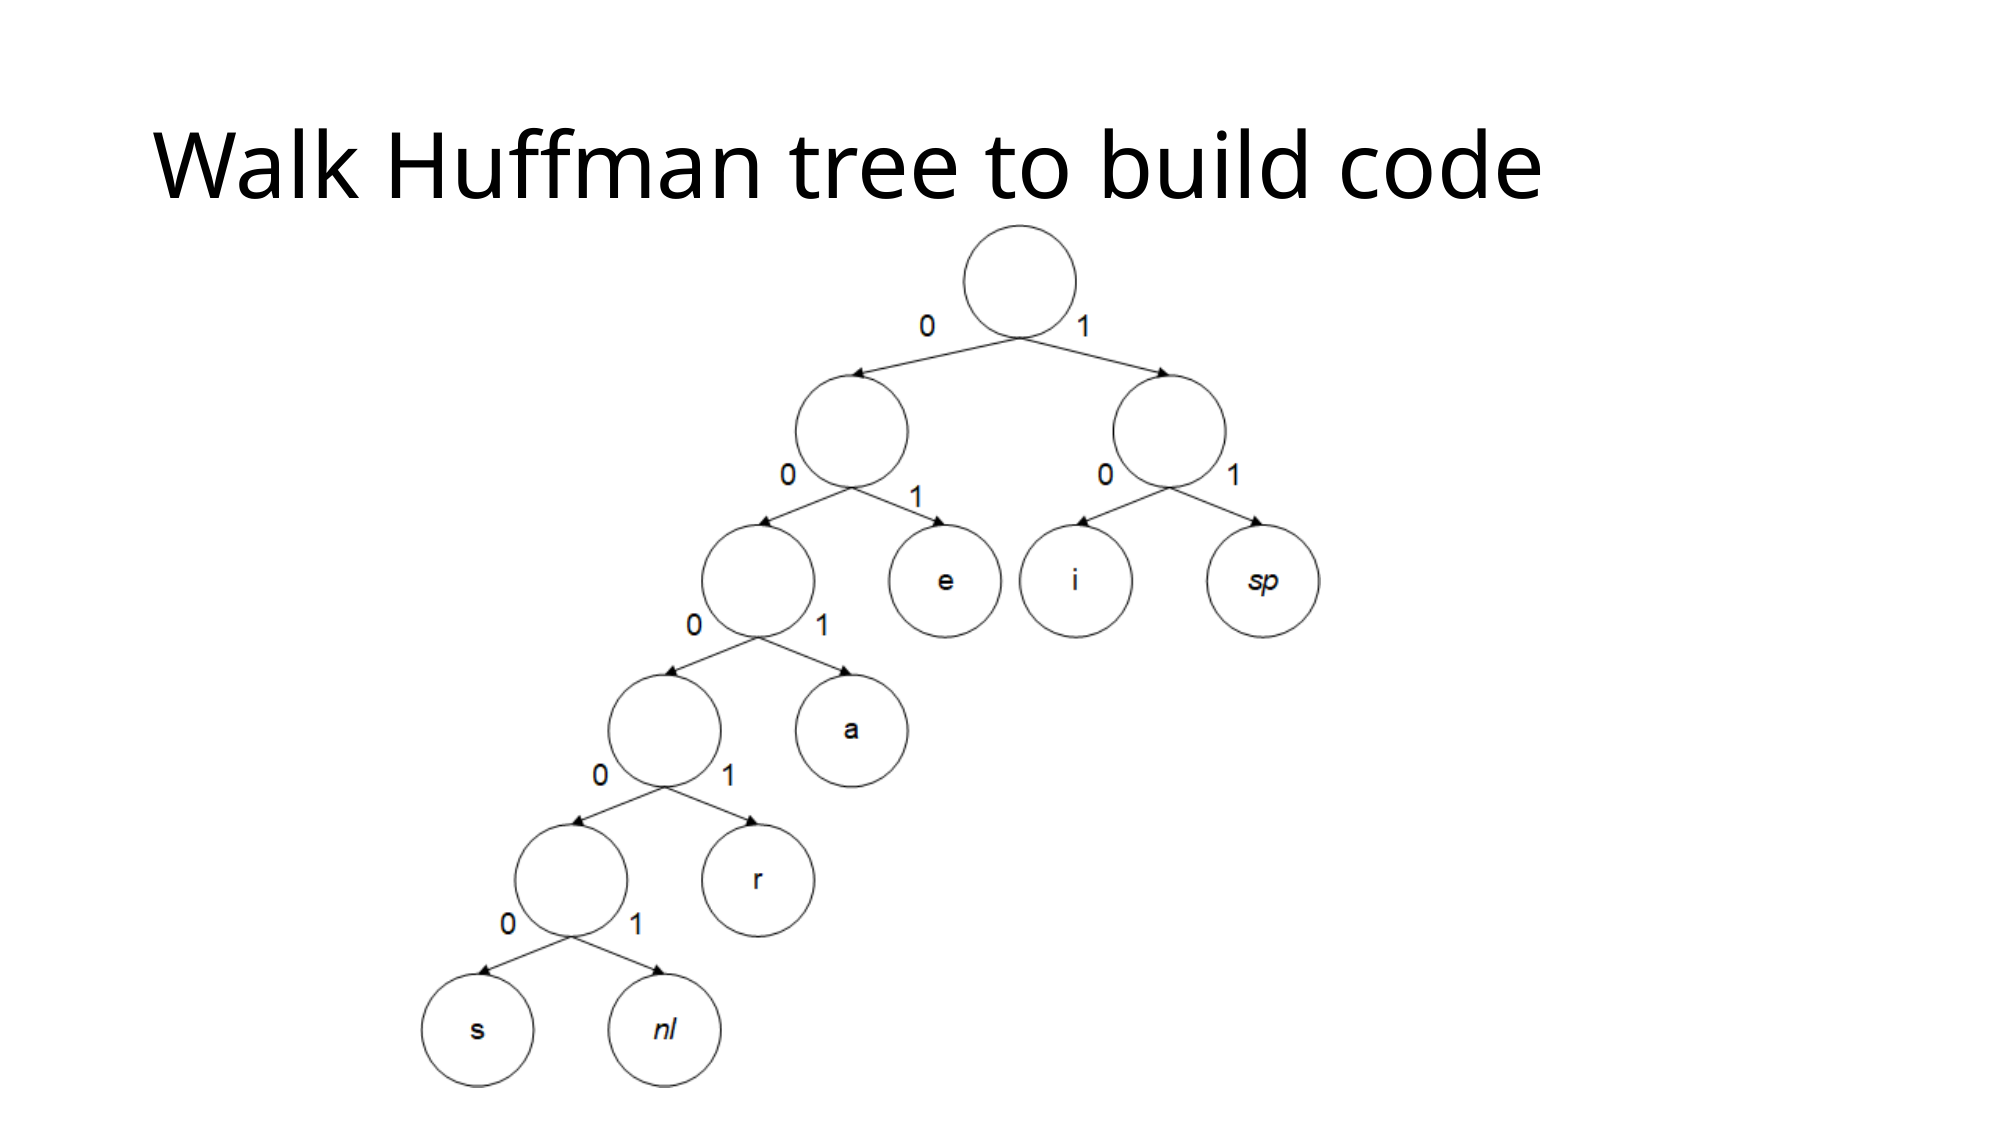

# Walk Huffman tree to build code